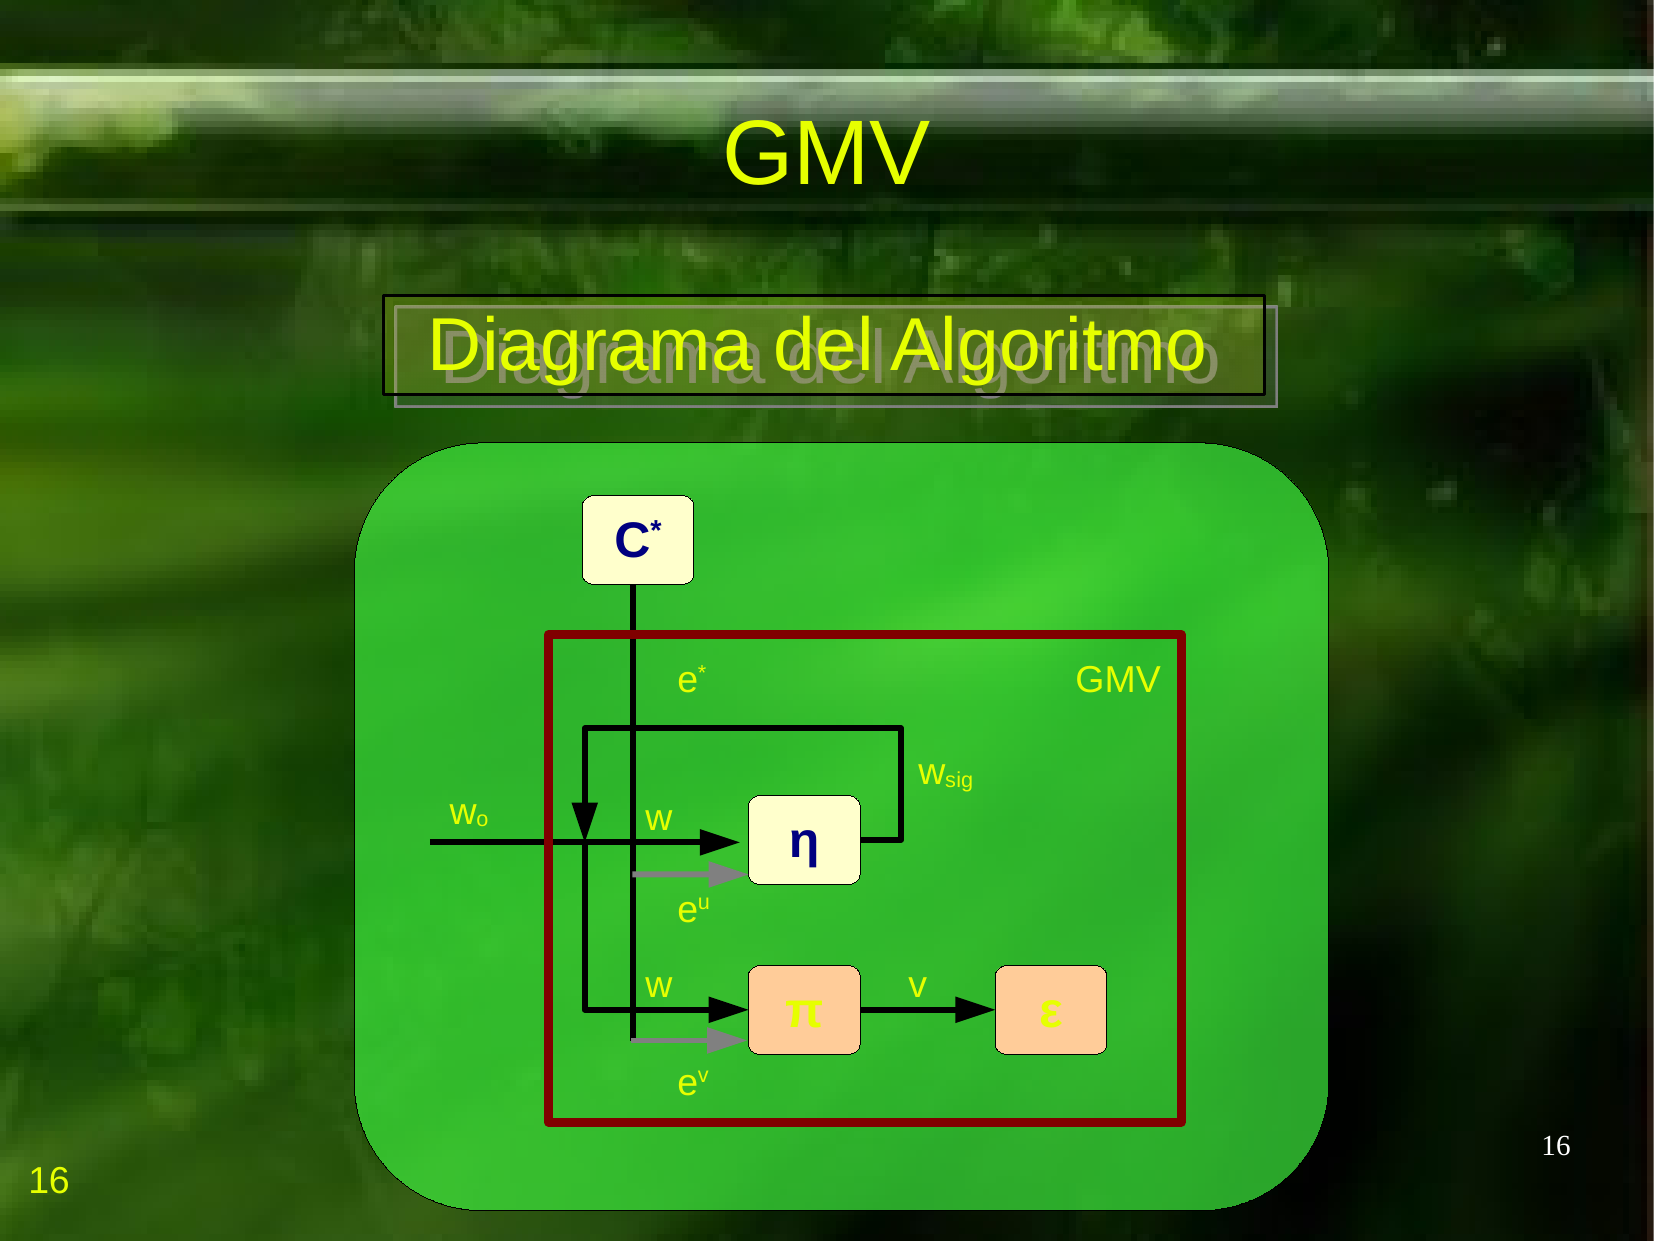

# GMV
Diagrama del Algoritmo
C*
e*
GMV
wsig
wo
w
η
eu
w
v
π
ε
ev
16